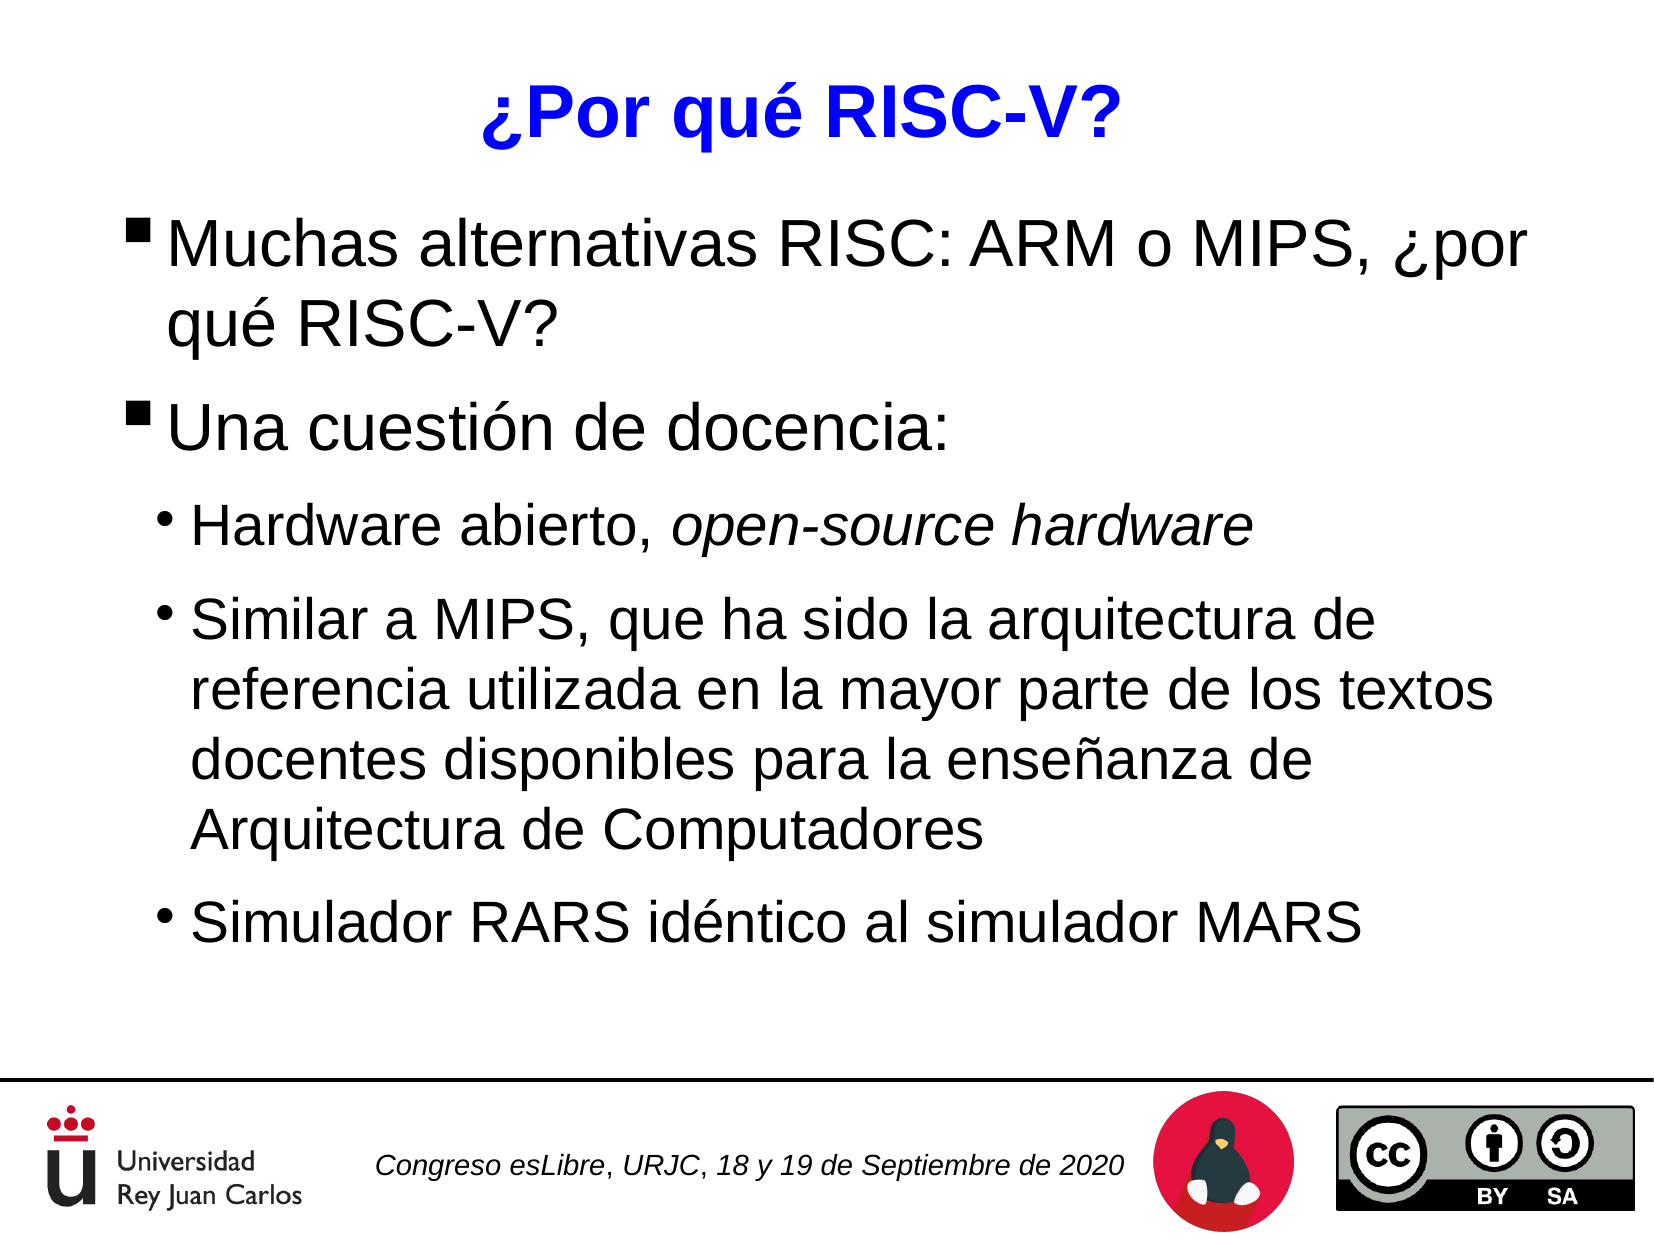

¿Por qué RISC-V?
Muchas alternativas RISC: ARM o MIPS, ¿por qué RISC-V?
Una cuestión de docencia:
Hardware abierto, open-source hardware
Similar a MIPS, que ha sido la arquitectura de referencia utilizada en la mayor parte de los textos docentes disponibles para la enseñanza de Arquitectura de Computadores
Simulador RARS idéntico al simulador MARS
Congreso esLibre, URJC, 18 y 19 de Septiembre de 2020